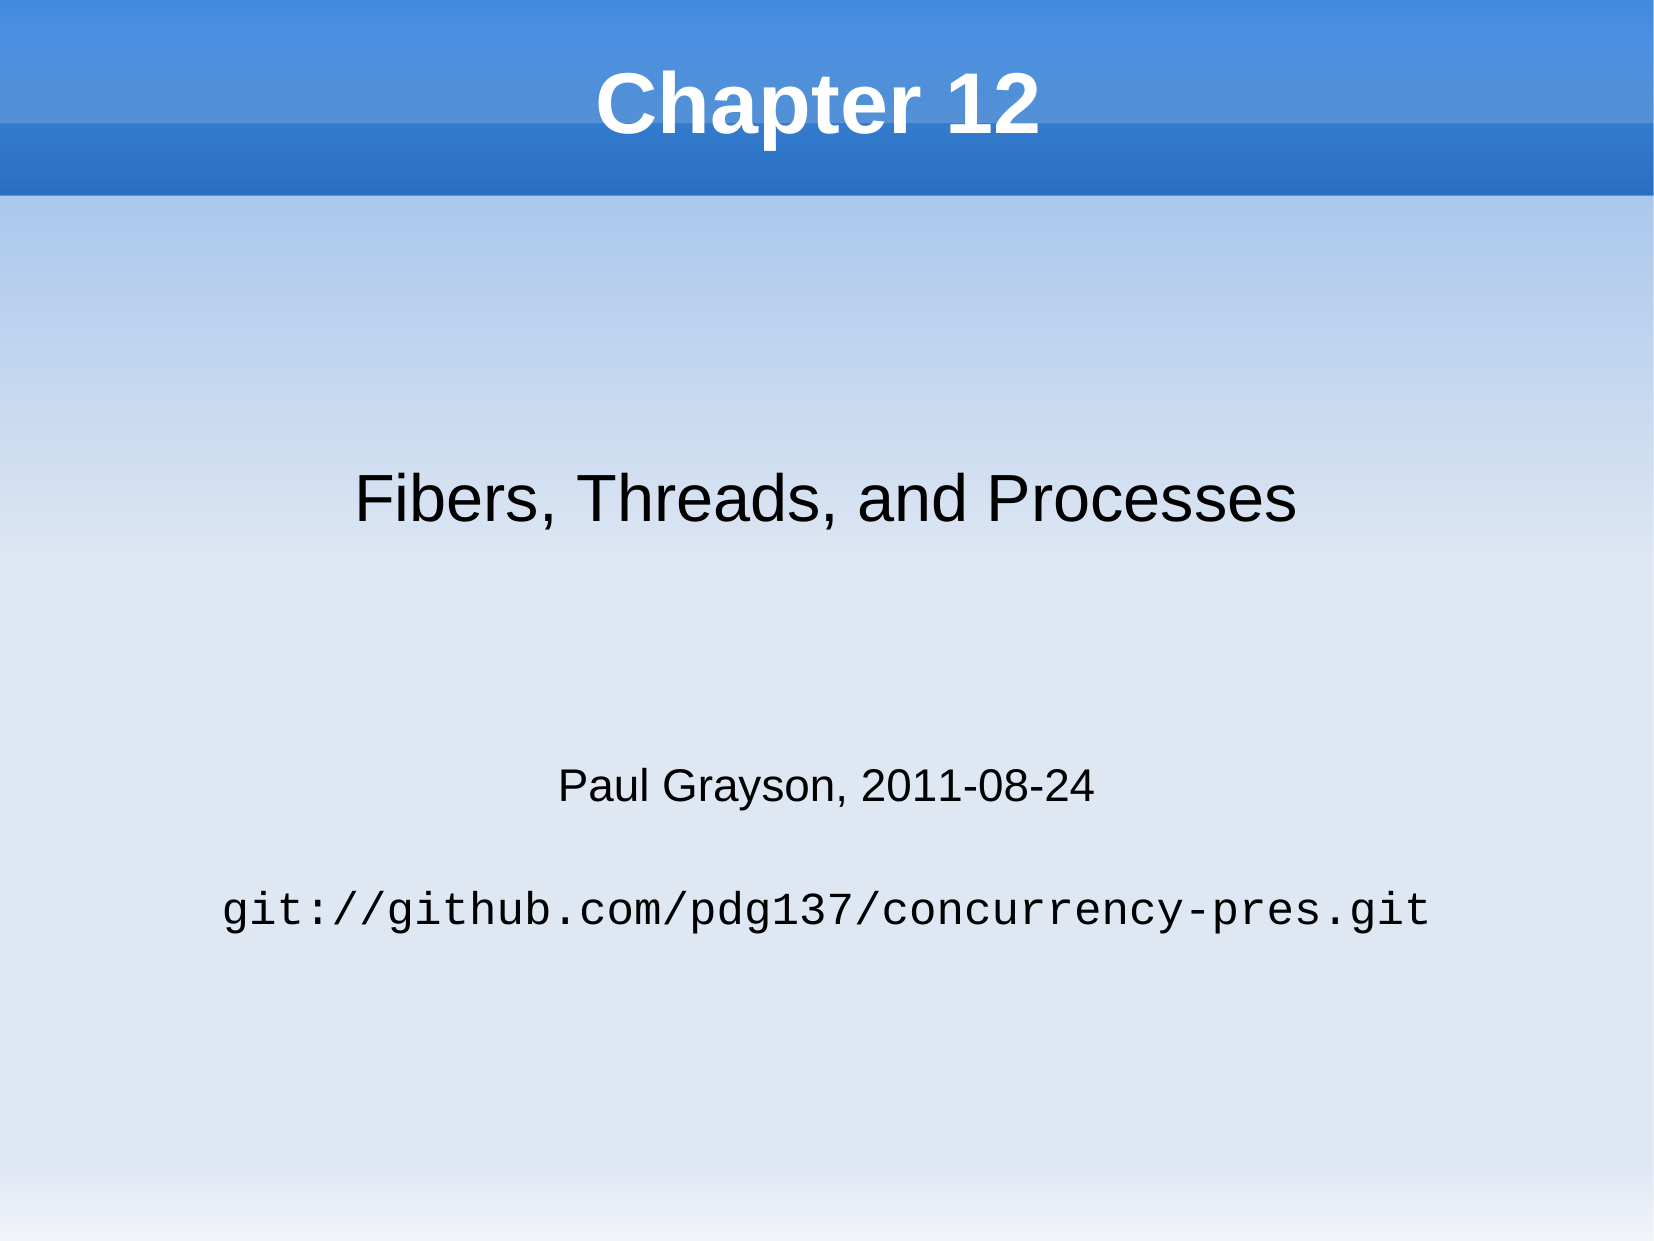

# Chapter 12
Fibers, Threads, and Processes
Paul Grayson, 2011-08-24
git://github.com/pdg137/concurrency-pres.git